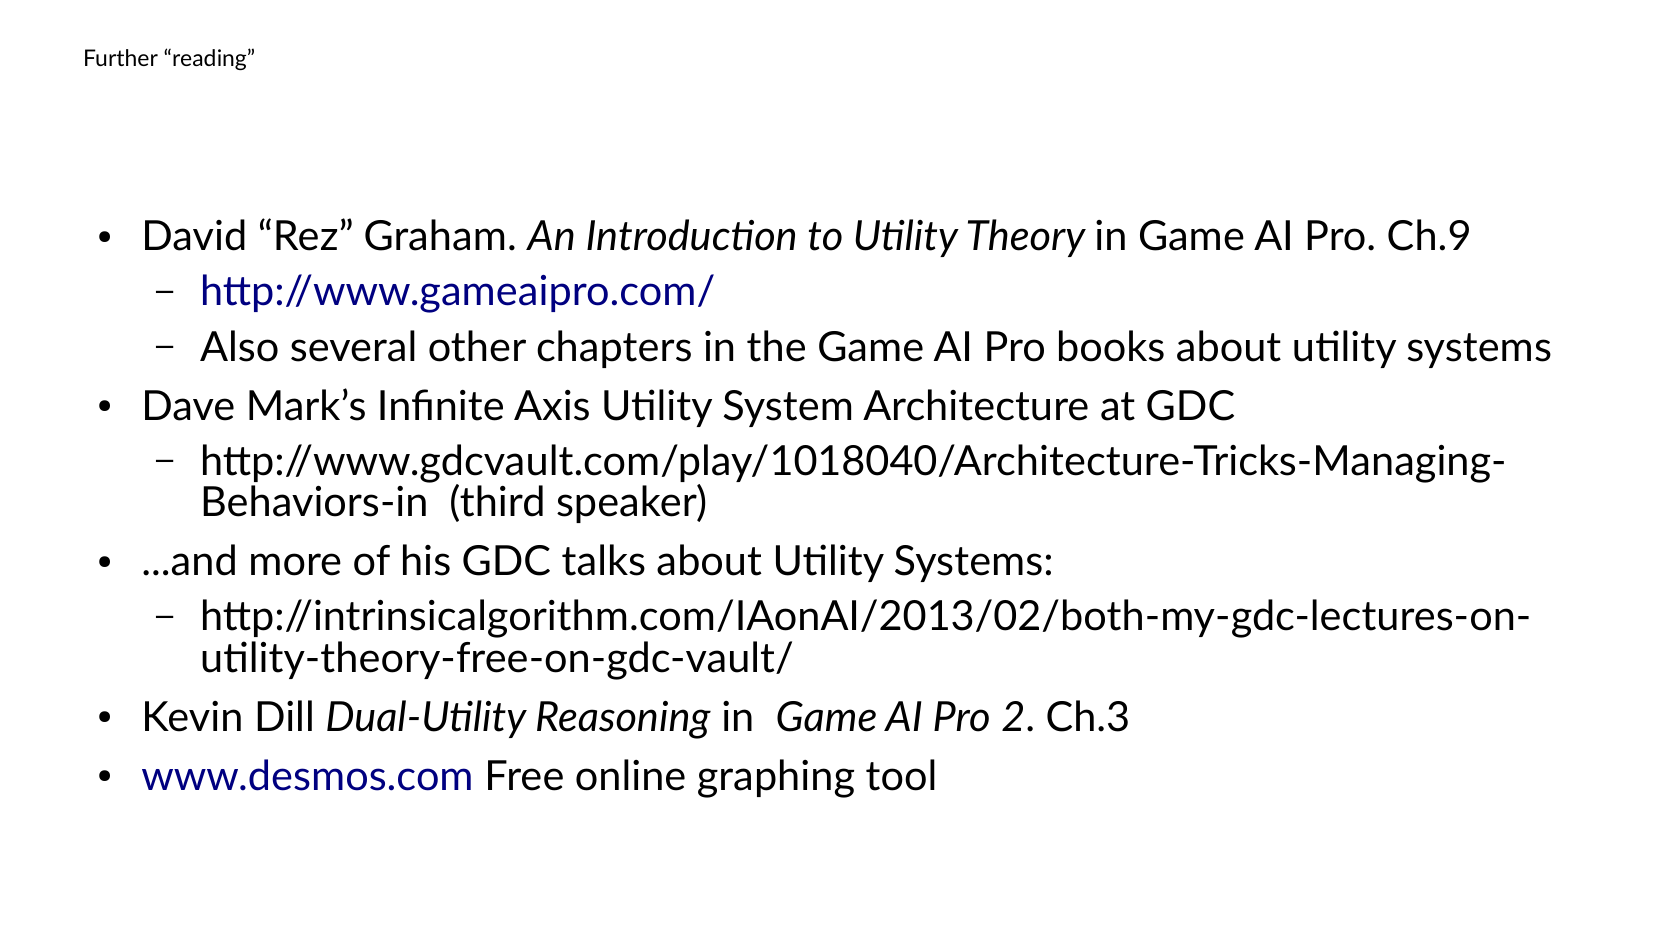

# Further “reading”
David “Rez” Graham. An Introduction to Utility Theory in Game AI Pro. Ch.9
http://www.gameaipro.com/
Also several other chapters in the Game AI Pro books about utility systems
Dave Mark’s Infinite Axis Utility System Architecture at GDC
http://www.gdcvault.com/play/1018040/Architecture-Tricks-Managing-Behaviors-in (third speaker)
...and more of his GDC talks about Utility Systems:
http://intrinsicalgorithm.com/IAonAI/2013/02/both-my-gdc-lectures-on-utility-theory-free-on-gdc-vault/
Kevin Dill Dual-Utility Reasoning in Game AI Pro 2. Ch.3
www.desmos.com Free online graphing tool